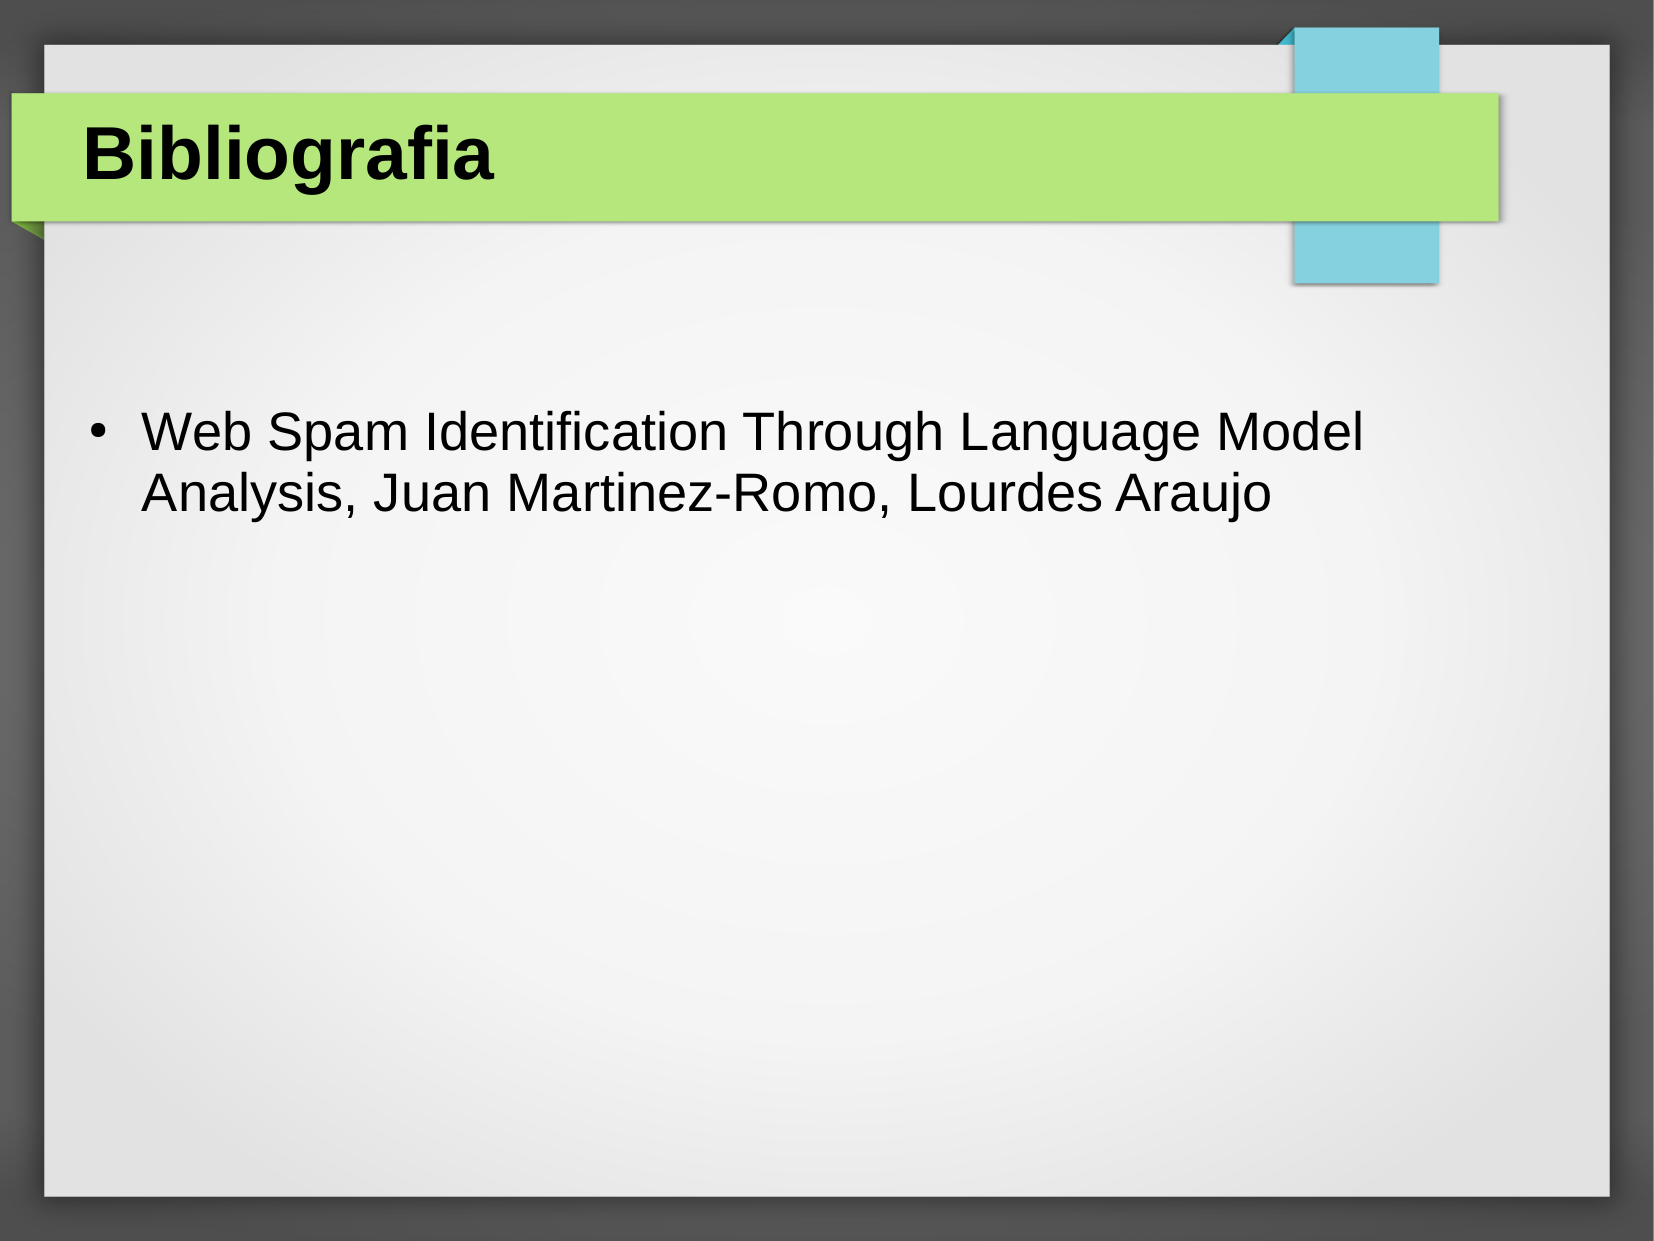

# Bibliografia
Web Spam Identification Through Language Model Analysis, Juan Martinez-Romo, Lourdes Araujo